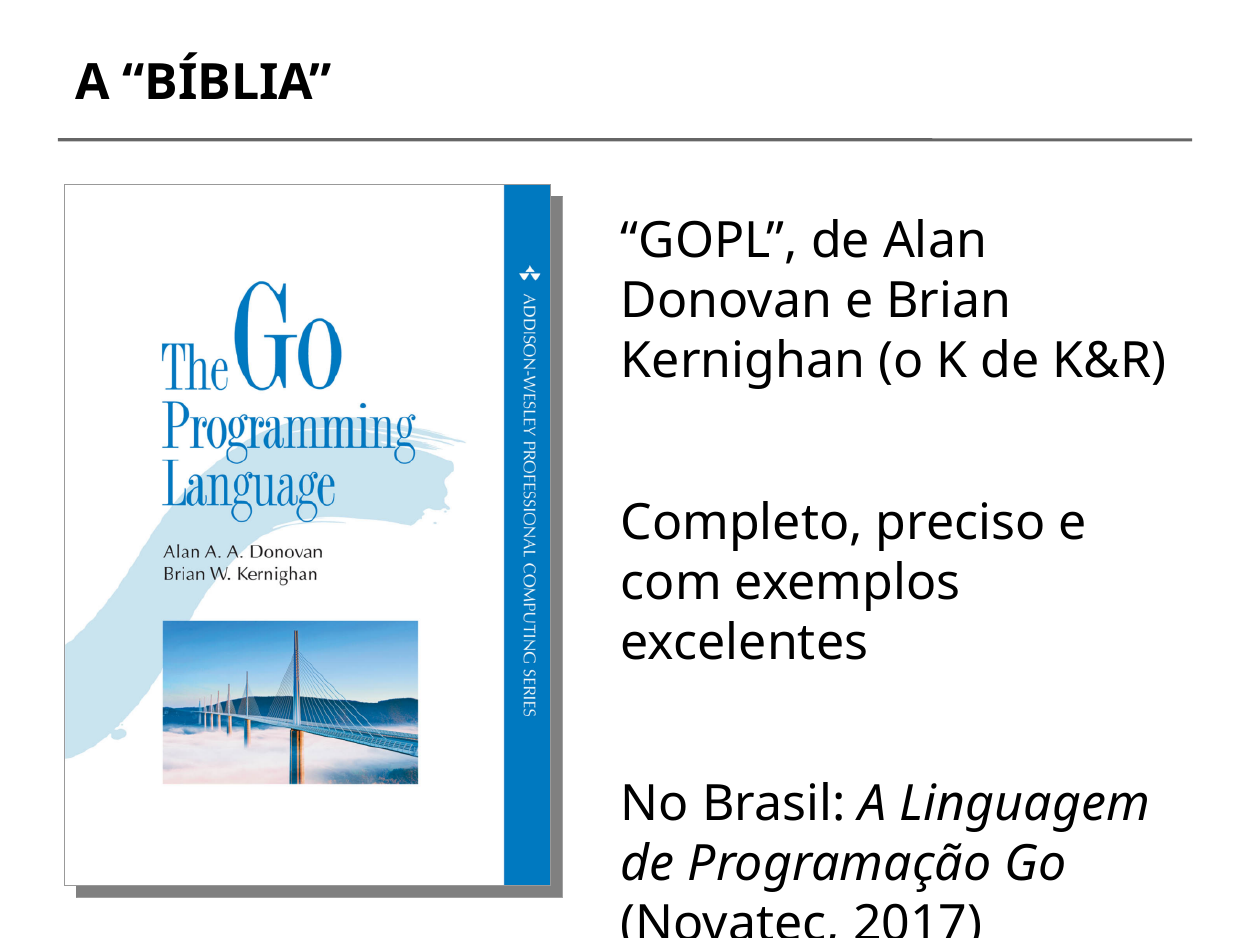

# A “BÍBLIA”
“GOPL”, de Alan Donovan e Brian Kernighan (o K de K&R)
Completo, preciso e com exemplos excelentes
No Brasil: A Linguagem de Programação Go (Novatec, 2017)